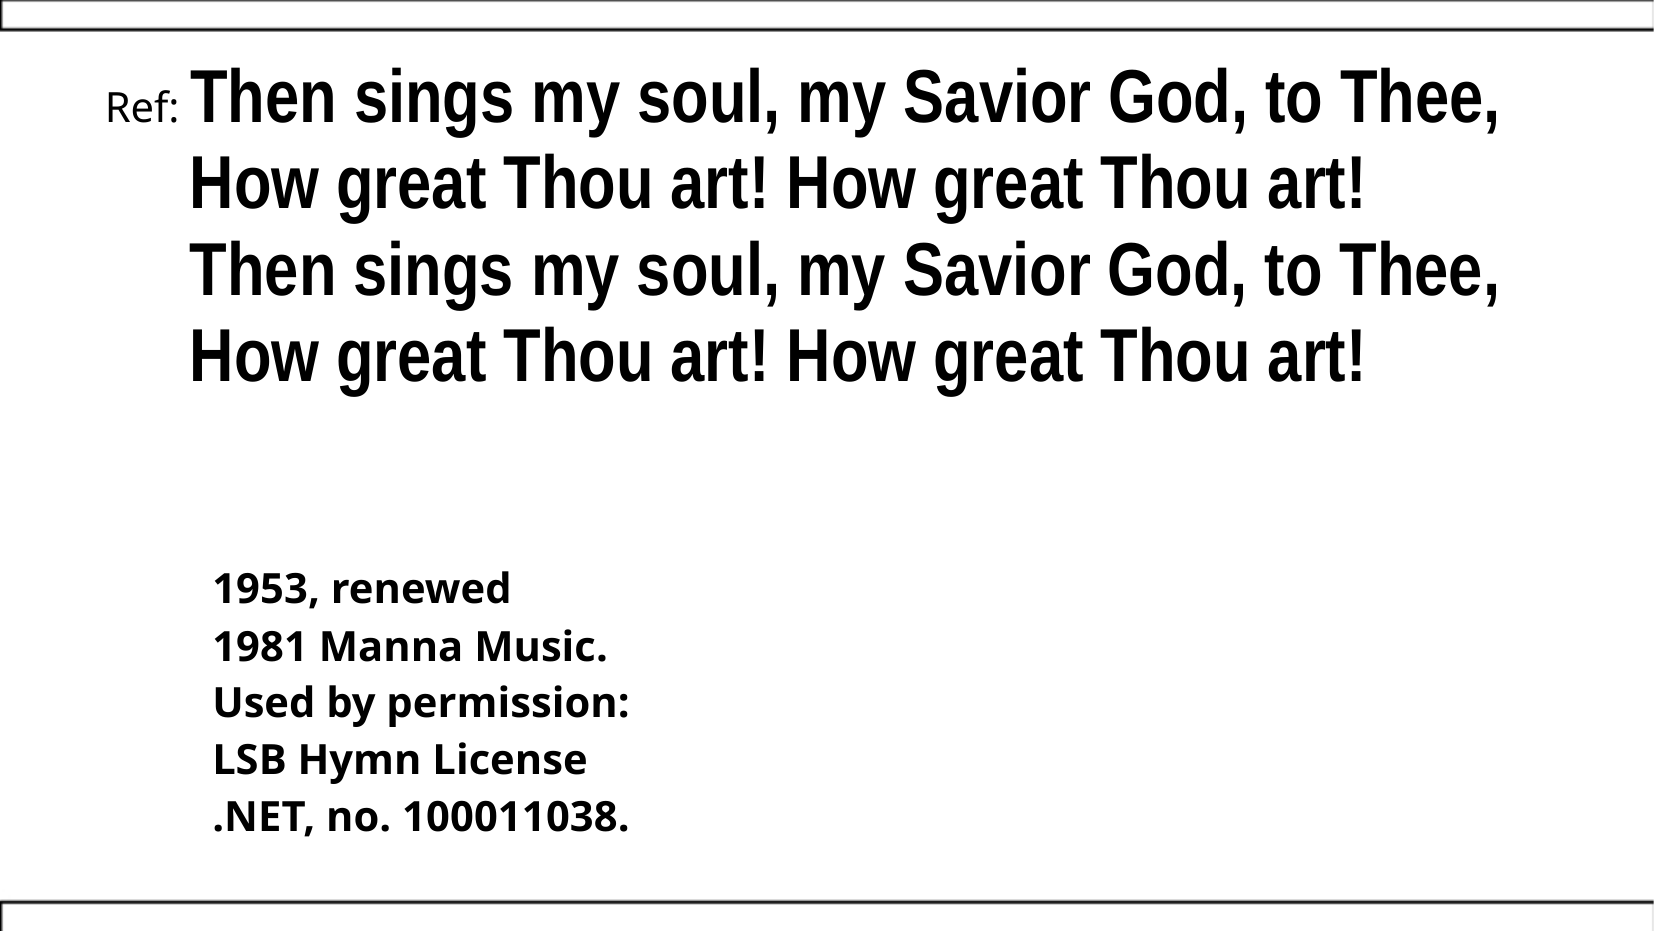

Ref: Then sings my soul, my Savior God, to Thee,
 How great Thou art! How great Thou art!
 Then sings my soul, my Savior God, to Thee,
 How great Thou art! How great Thou art!
 1953, renewed
 1981 Manna Music.
 Used by permission:
 LSB Hymn License
 .NET, no. 100011038.